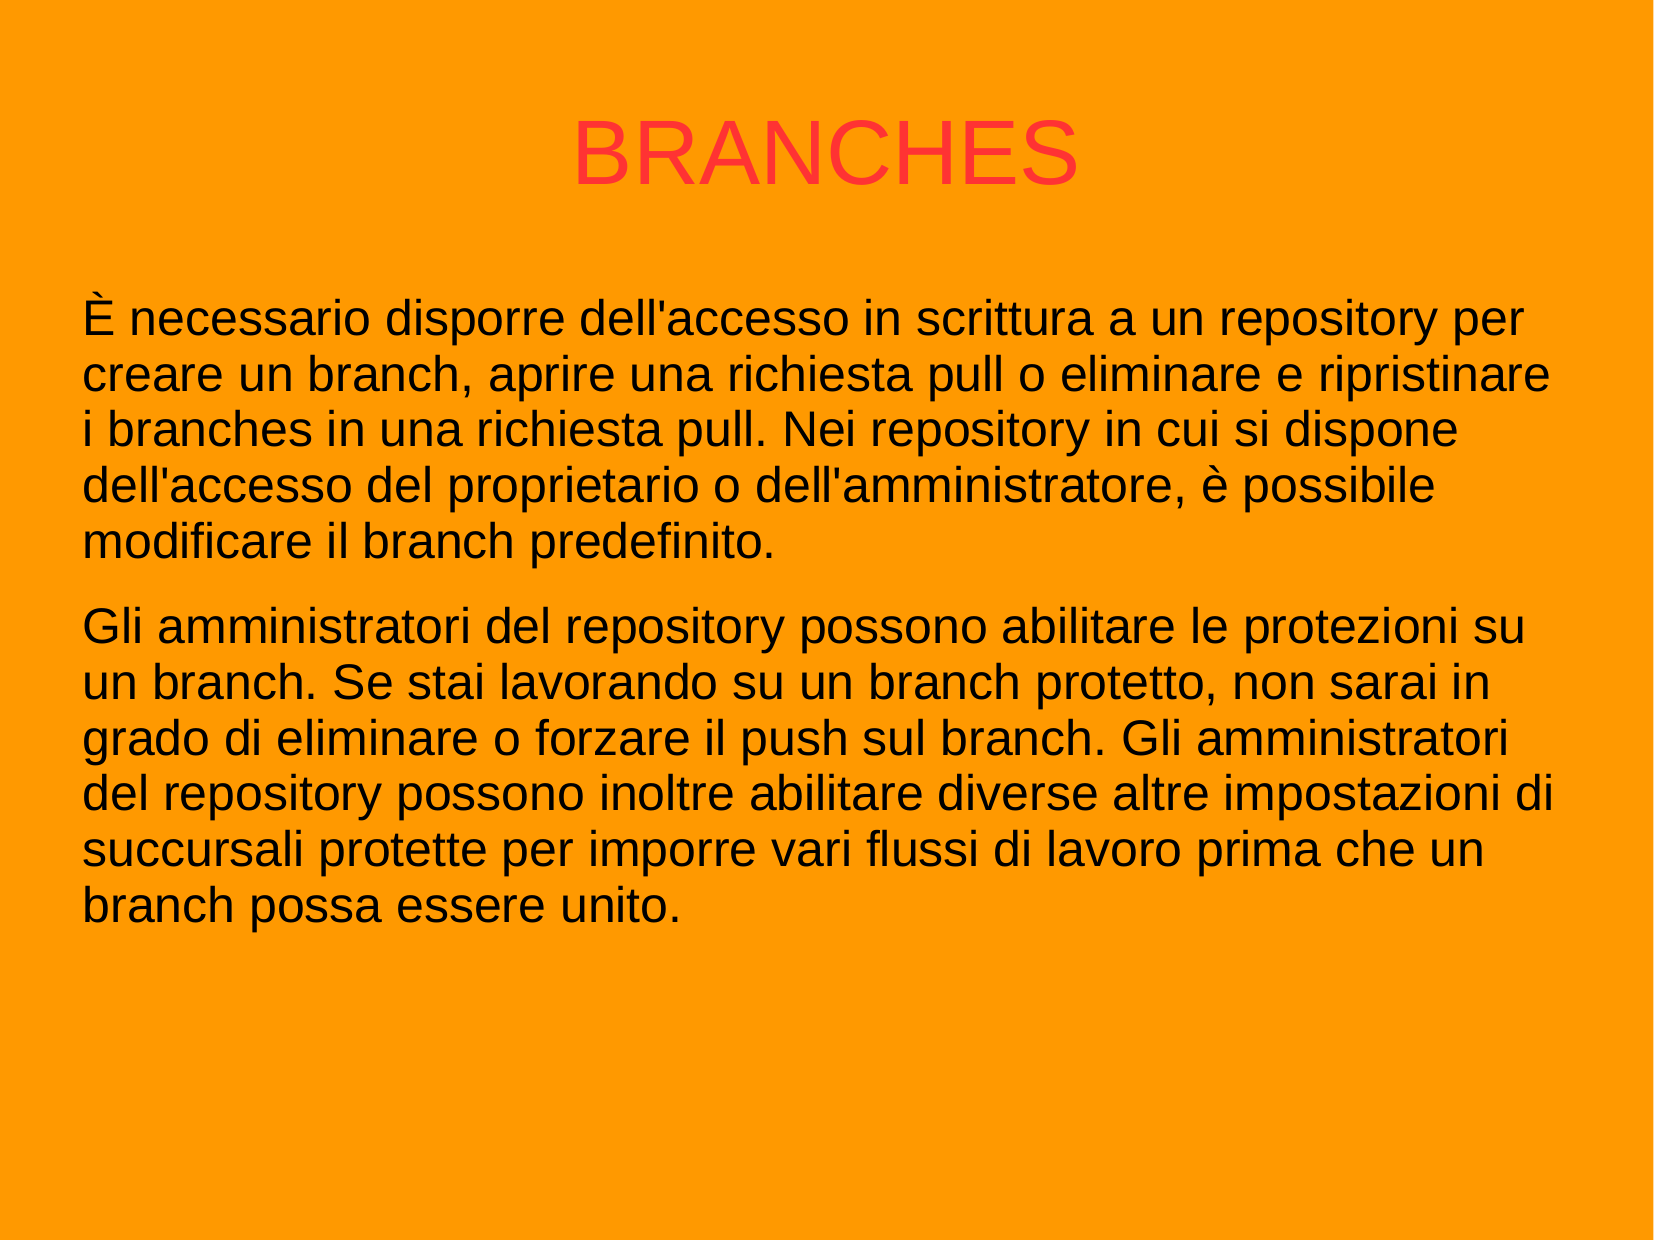

# BRANCHES
È necessario disporre dell'accesso in scrittura a un repository per creare un branch, aprire una richiesta pull o eliminare e ripristinare i branches in una richiesta pull. Nei repository in cui si dispone dell'accesso del proprietario o dell'amministratore, è possibile modificare il branch predefinito.
Gli amministratori del repository possono abilitare le protezioni su un branch. Se stai lavorando su un branch protetto, non sarai in grado di eliminare o forzare il push sul branch. Gli amministratori del repository possono inoltre abilitare diverse altre impostazioni di succursali protette per imporre vari flussi di lavoro prima che un branch possa essere unito.